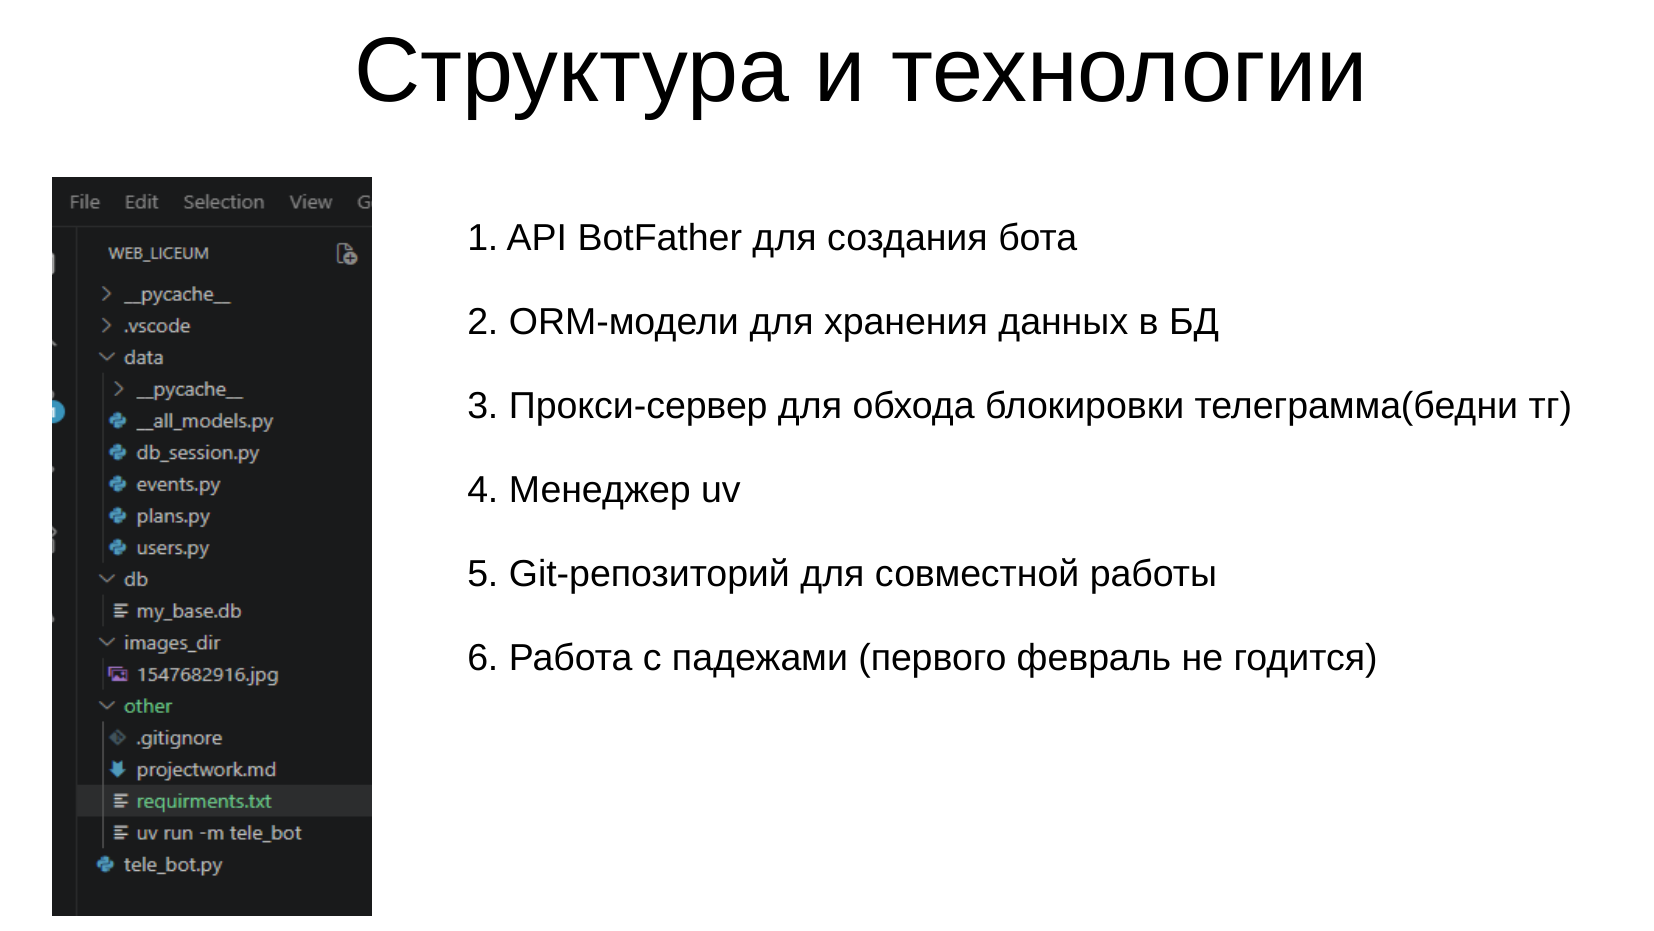

# Структура и технологии
1. API BotFather для создания бота
2. ORM-модели для хранения данных в БД
3. Прокси-сервер для обхода блокировки телеграмма(бедни тг)
4. Менеджер uv
5. Git-репозиторий для совместной работы
6. Работа с падежами (первого февраль не годится)